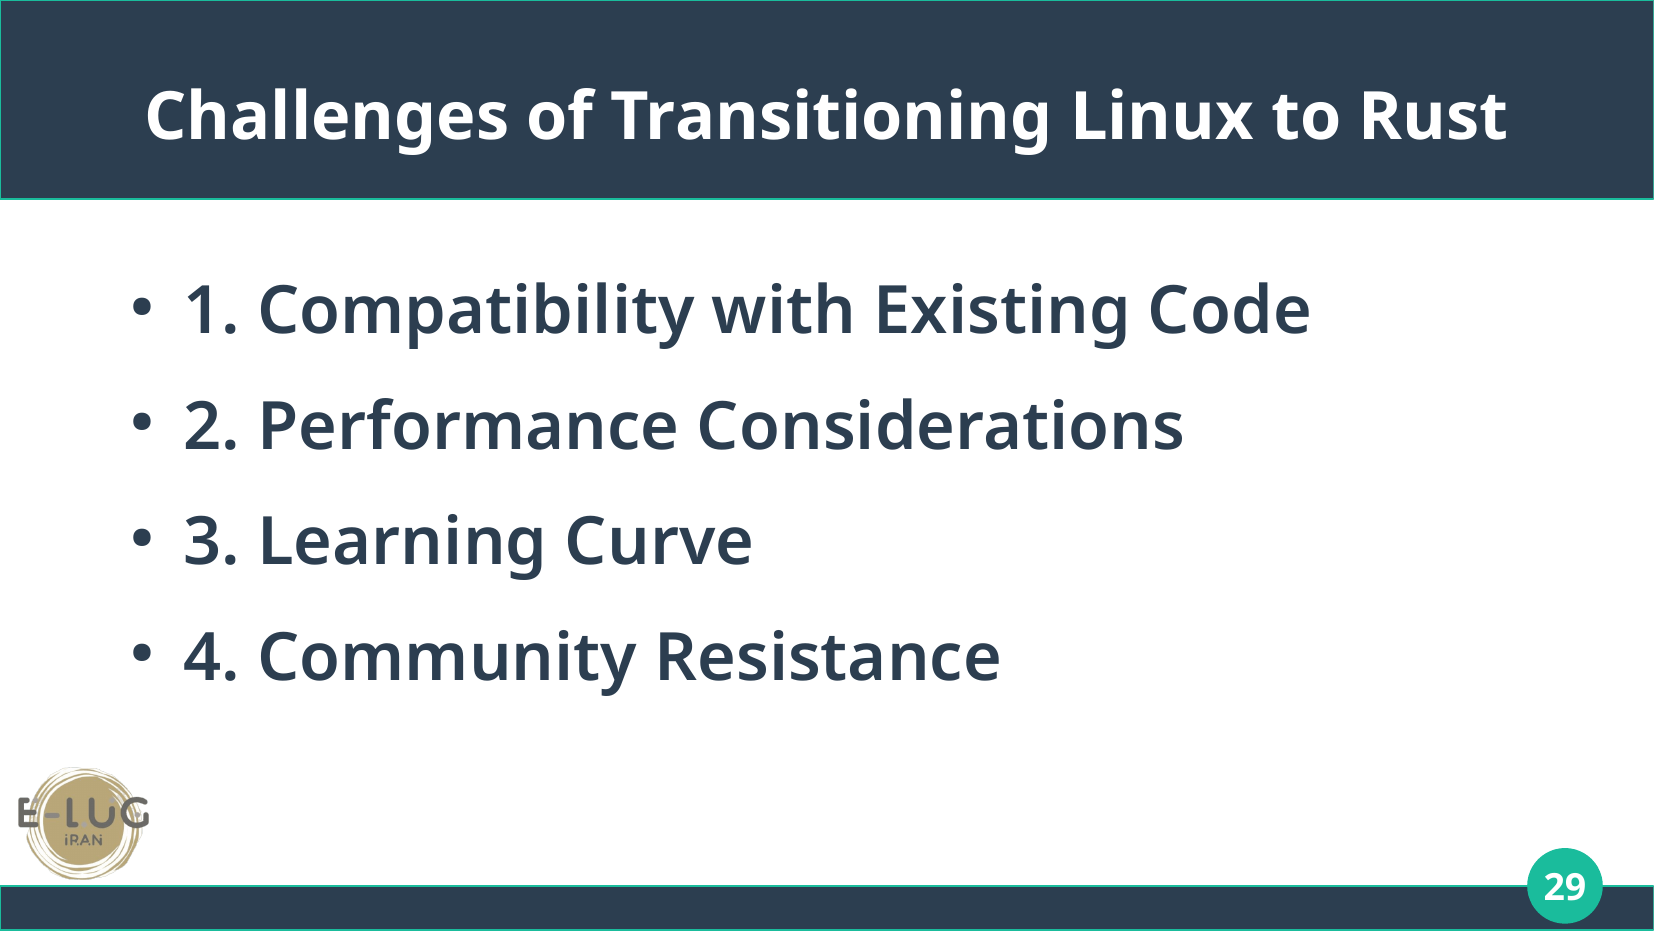

# Challenges of Transitioning Linux to Rust
1. Compatibility with Existing Code
2. Performance Considerations
3. Learning Curve
4. Community Resistance
29